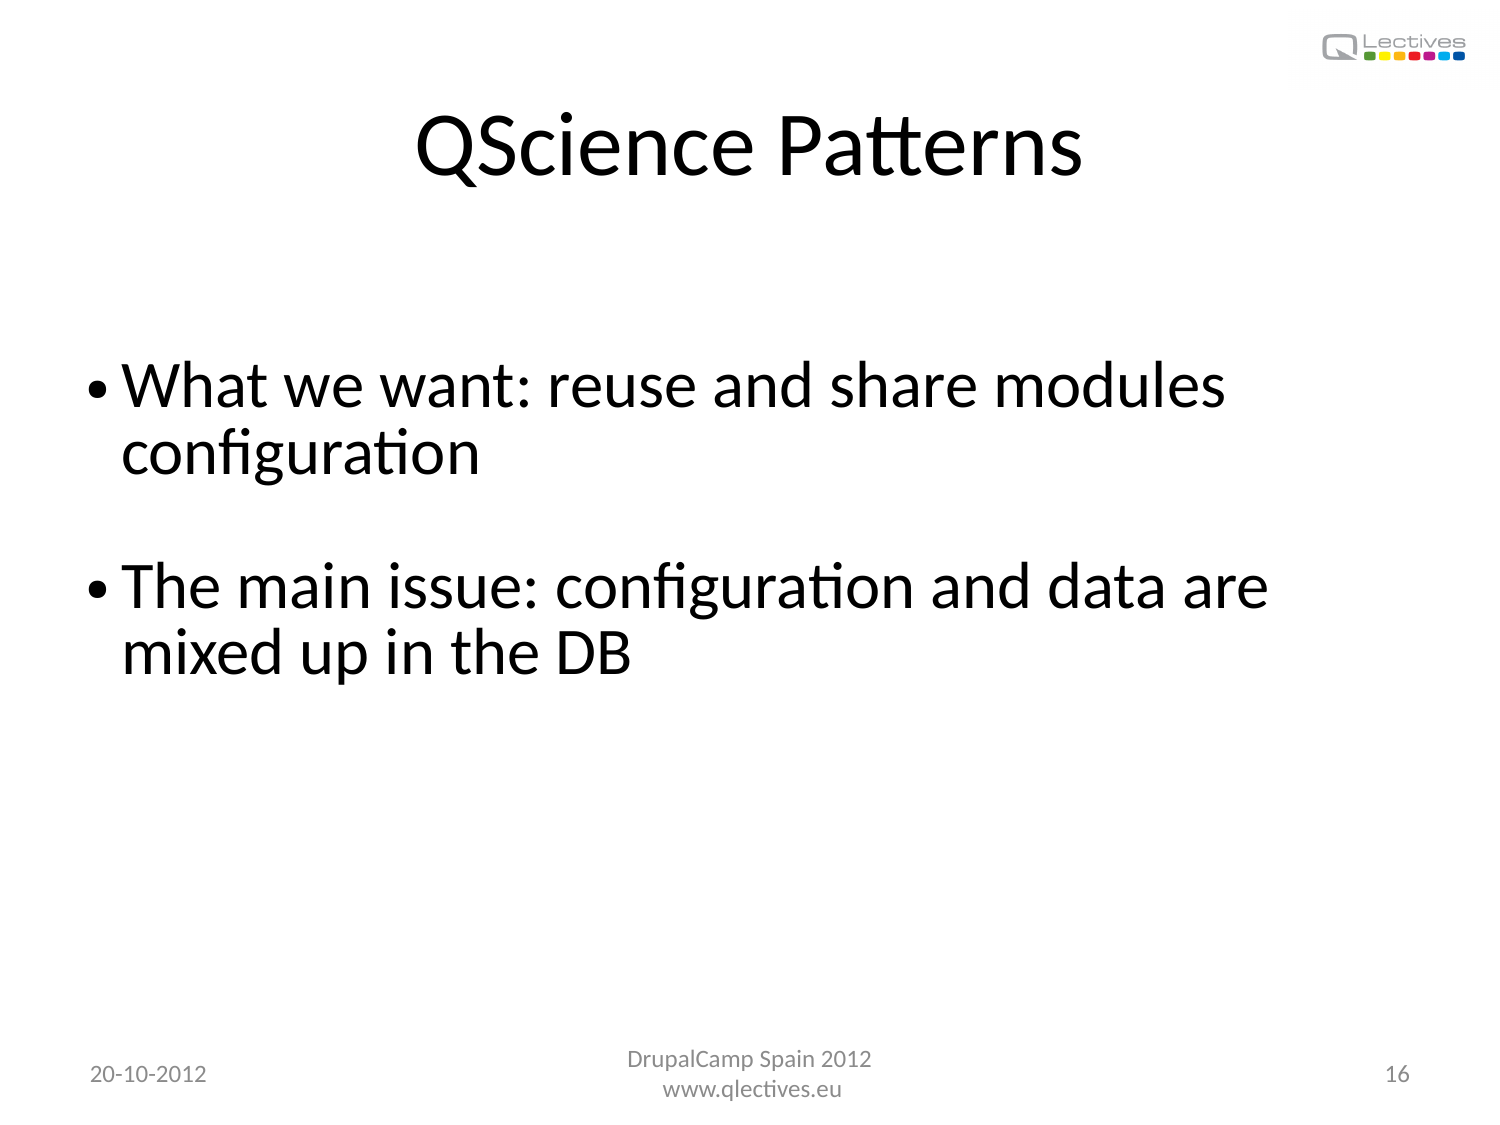

QScience Patterns
What we want: reuse and share modules configuration
The main issue: configuration and data are mixed up in the DB
20-10-2012
DrupalCamp Spain 2012
 www.qlectives.eu